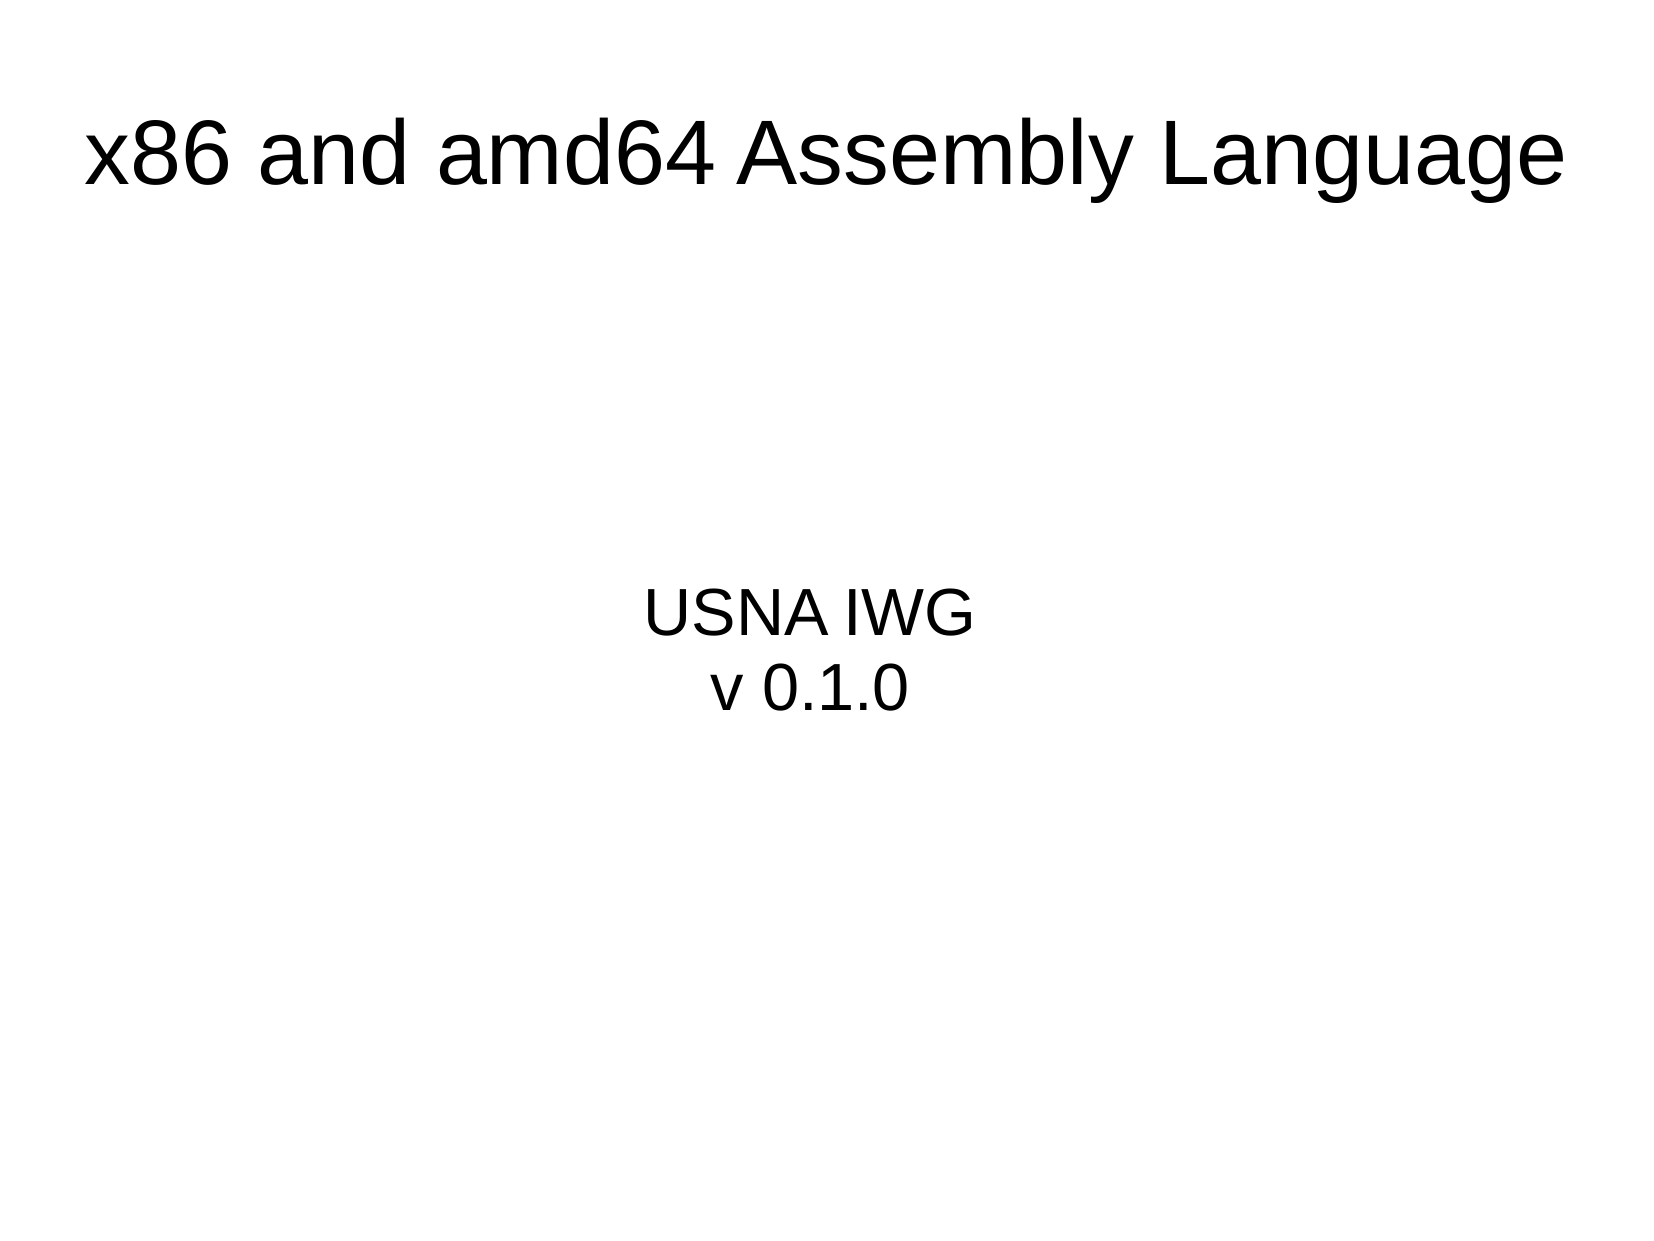

# x86 and amd64 Assembly Language
USNA IWG
v 0.1.0